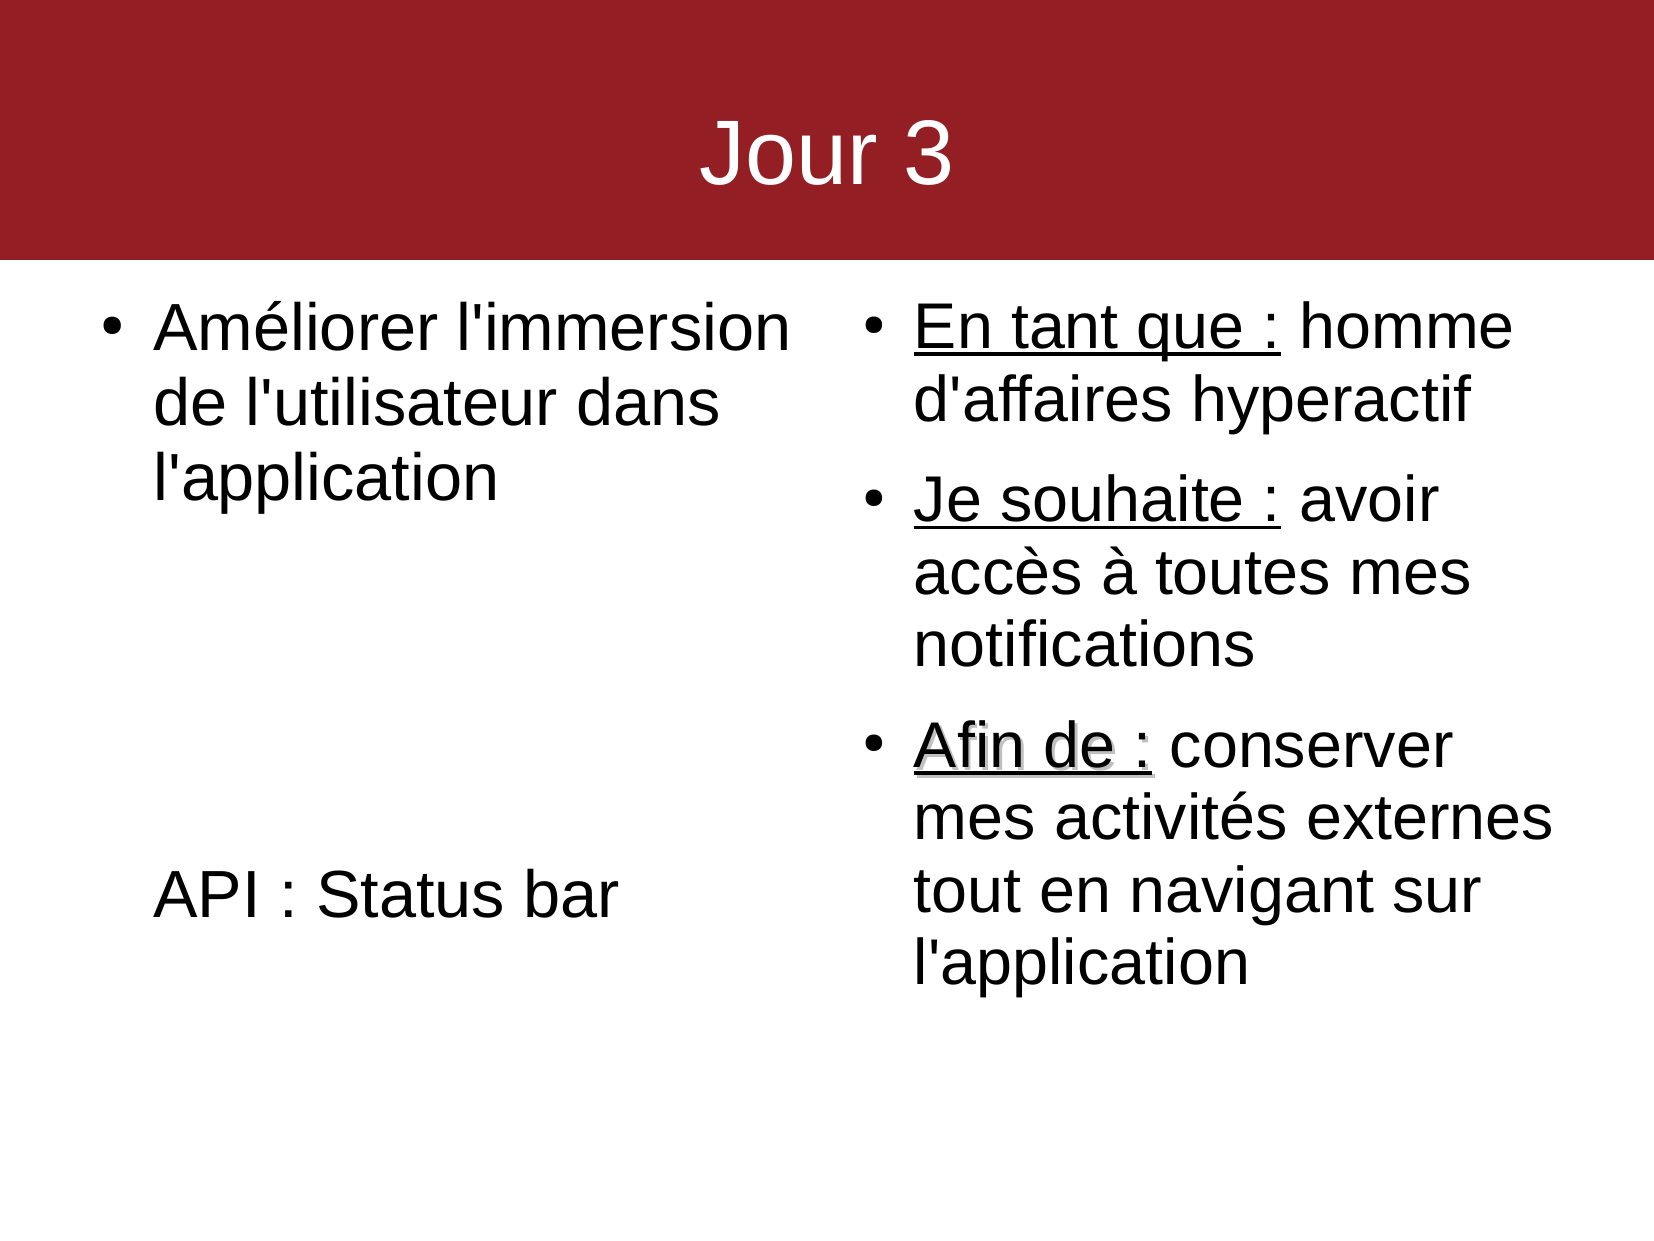

# Jour 3
Améliorer l'immersion de l'utilisateur dans l'application
API : Status bar
En tant que : homme d'affaires hyperactif
Je souhaite : avoir accès à toutes mes notifications
Afin de : conserver mes activités externes tout en navigant sur l'application